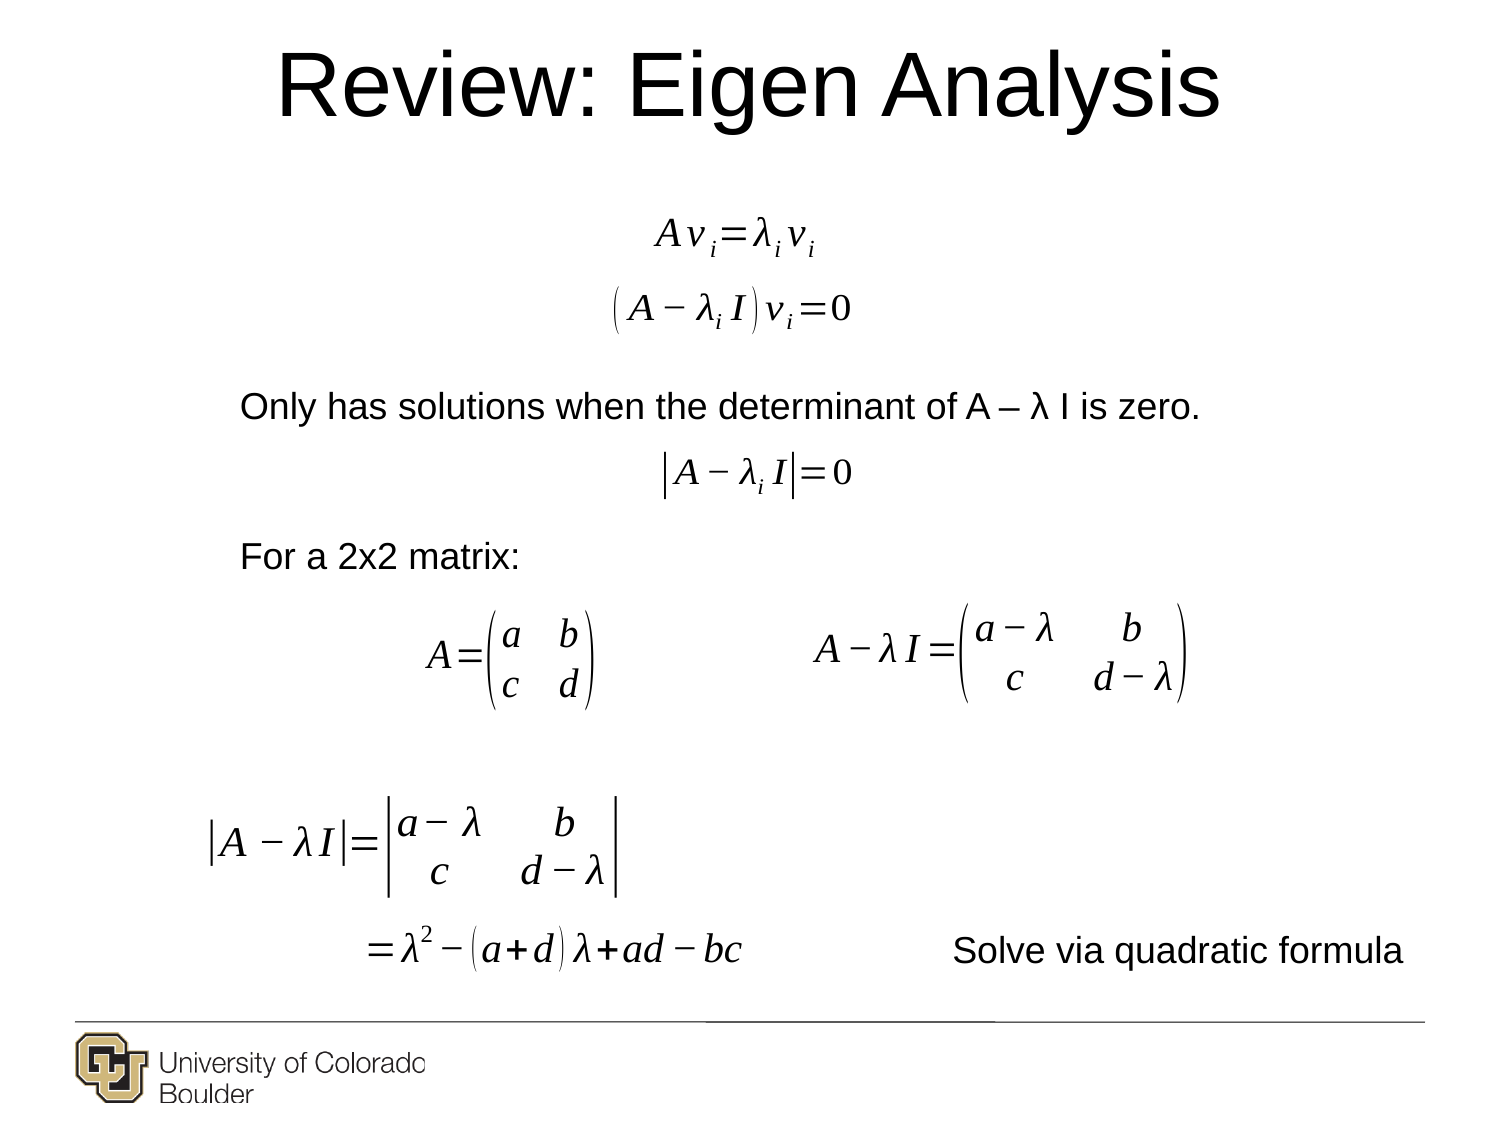

# Review: Eigen Analysis
Only has solutions when the determinant of A – λ I is zero.
For a 2x2 matrix:
Solve via quadratic formula